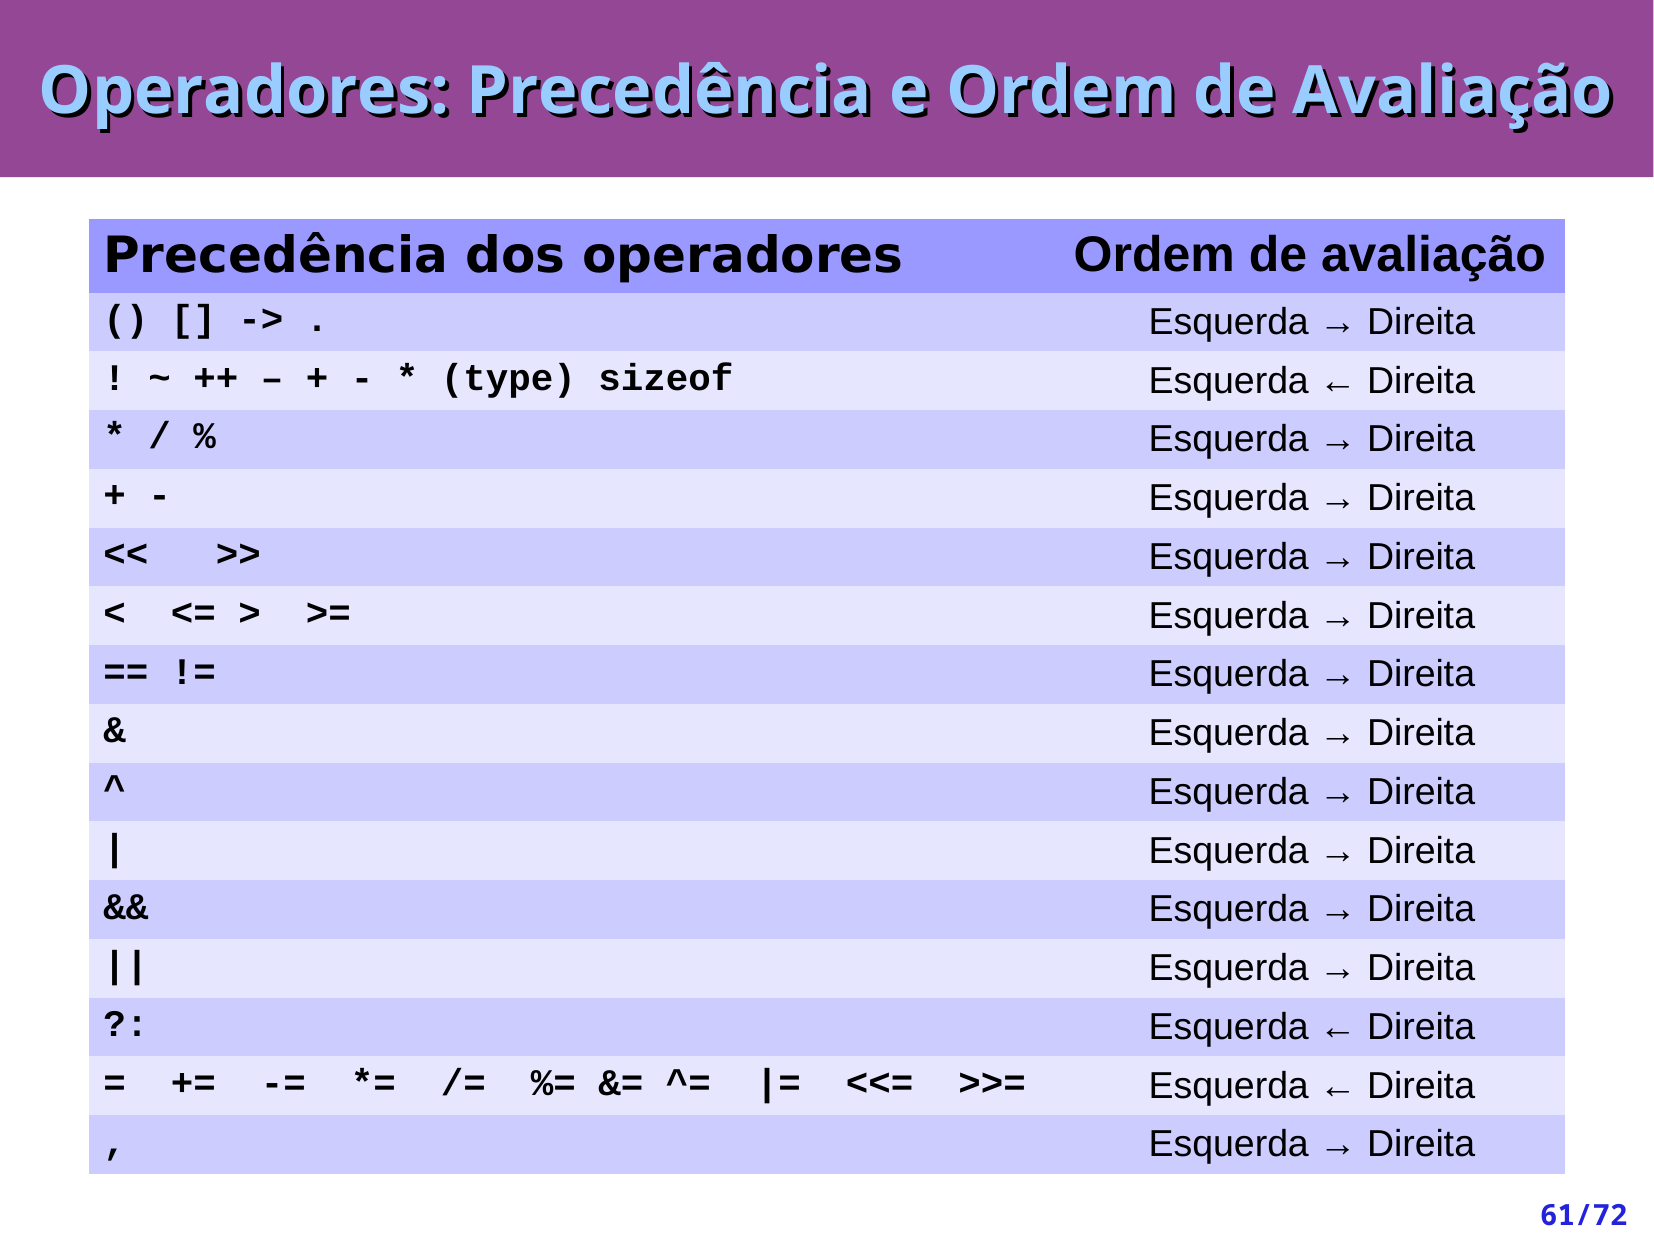

# Operadores: Precedência e Ordem de Avaliação
| Precedência dos operadores | Ordem de avaliação |
| --- | --- |
| () [] -> . | Esquerda → Direita |
| ! ~ ++ – + - \* (type) sizeof | Esquerda ← Direita |
| \* / % | Esquerda → Direita |
| + - | Esquerda → Direita |
| << >> | Esquerda → Direita |
| < <= > >= | Esquerda → Direita |
| == != | Esquerda → Direita |
| & | Esquerda → Direita |
| ^ | Esquerda → Direita |
| | | Esquerda → Direita |
| && | Esquerda → Direita |
| || | Esquerda → Direita |
| ?: | Esquerda ← Direita |
| = += -= \*= /= %= &= ^= |= <<= >>= | Esquerda ← Direita |
| , | Esquerda → Direita |
61